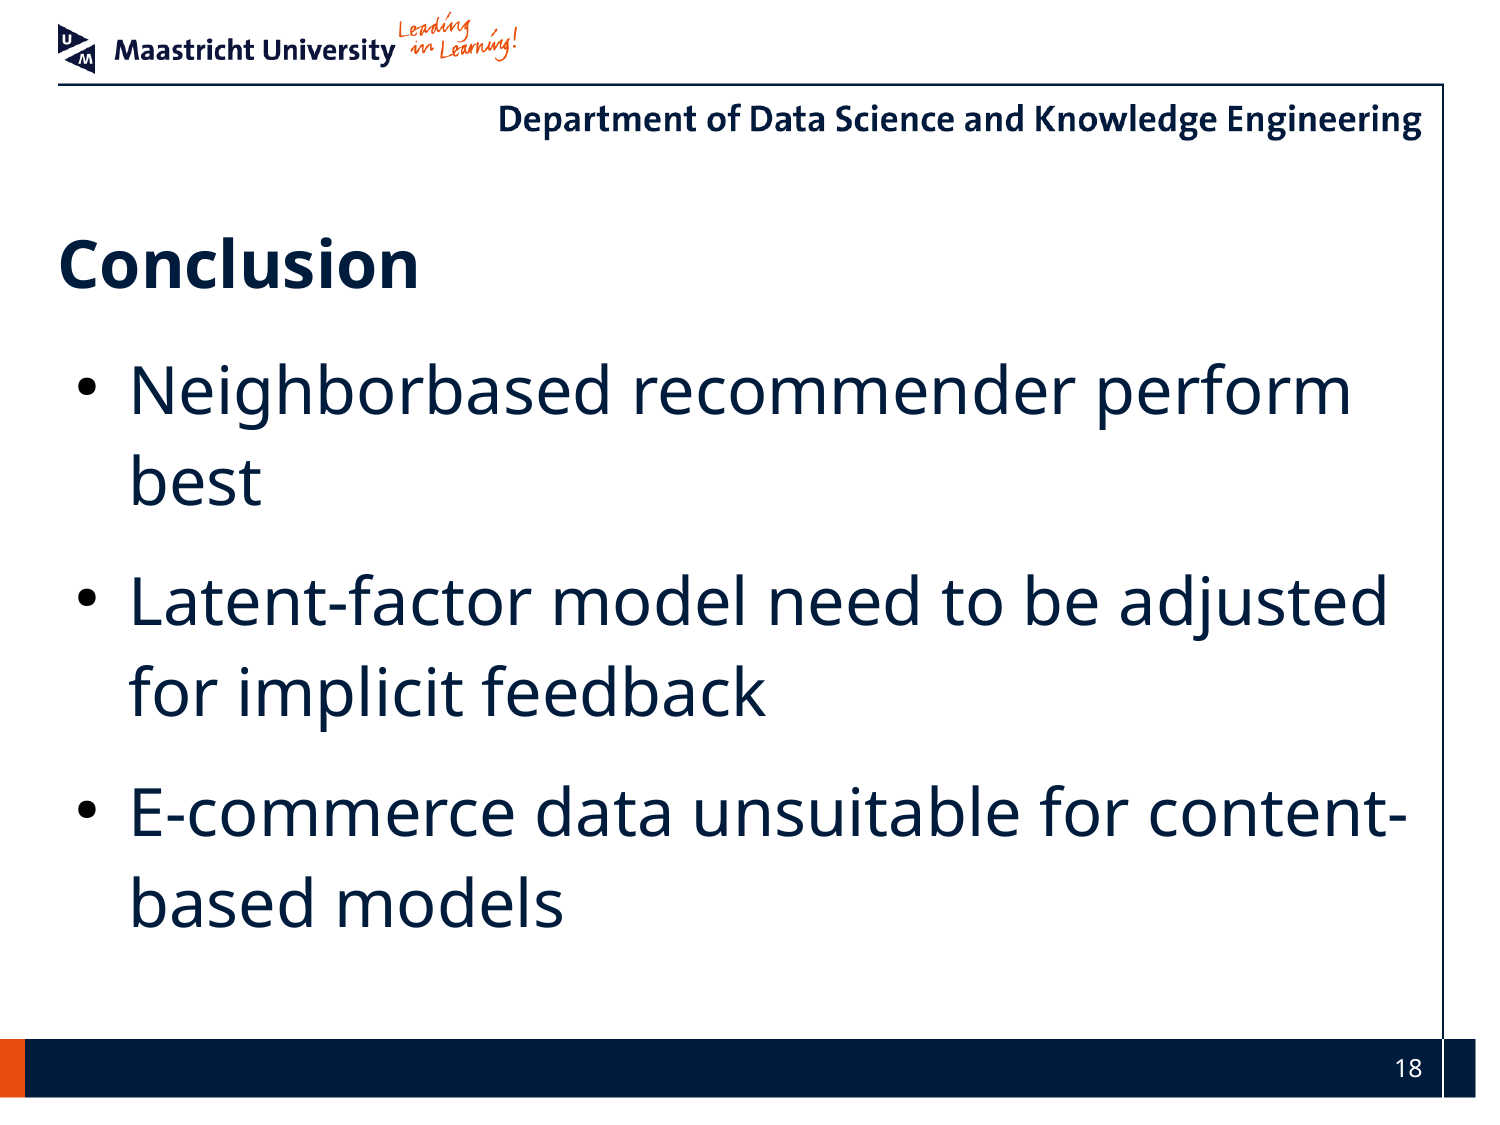

# Conclusion
Neighborbased recommender perform best
Latent-factor model need to be adjusted for implicit feedback
E-commerce data unsuitable for content-based models